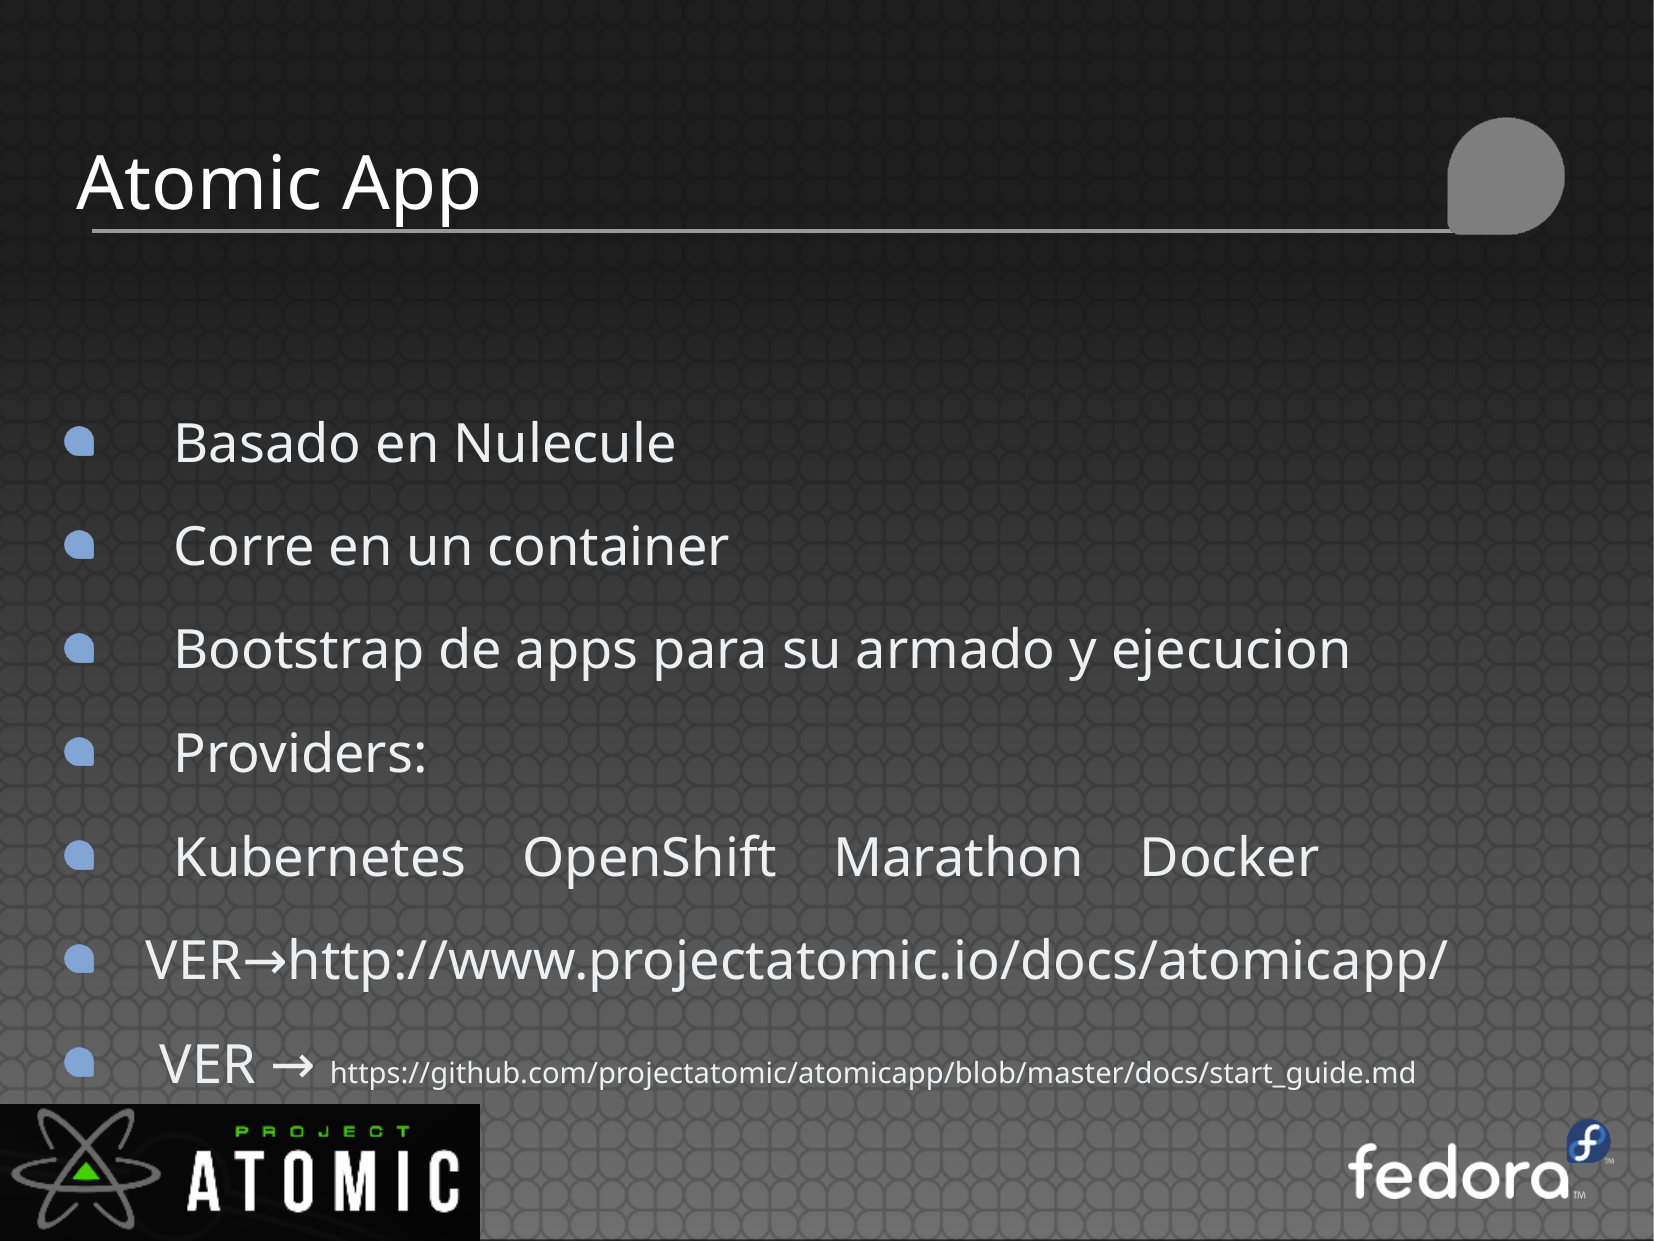

# Atomic App
 Basado en Nulecule
 Corre en un container
 Bootstrap de apps para su armado y ejecucion
 Providers:
 Kubernetes OpenShift Marathon Docker
 VER→http://www.projectatomic.io/docs/atomicapp/
 VER → https://github.com/projectatomic/atomicapp/blob/master/docs/start_guide.md